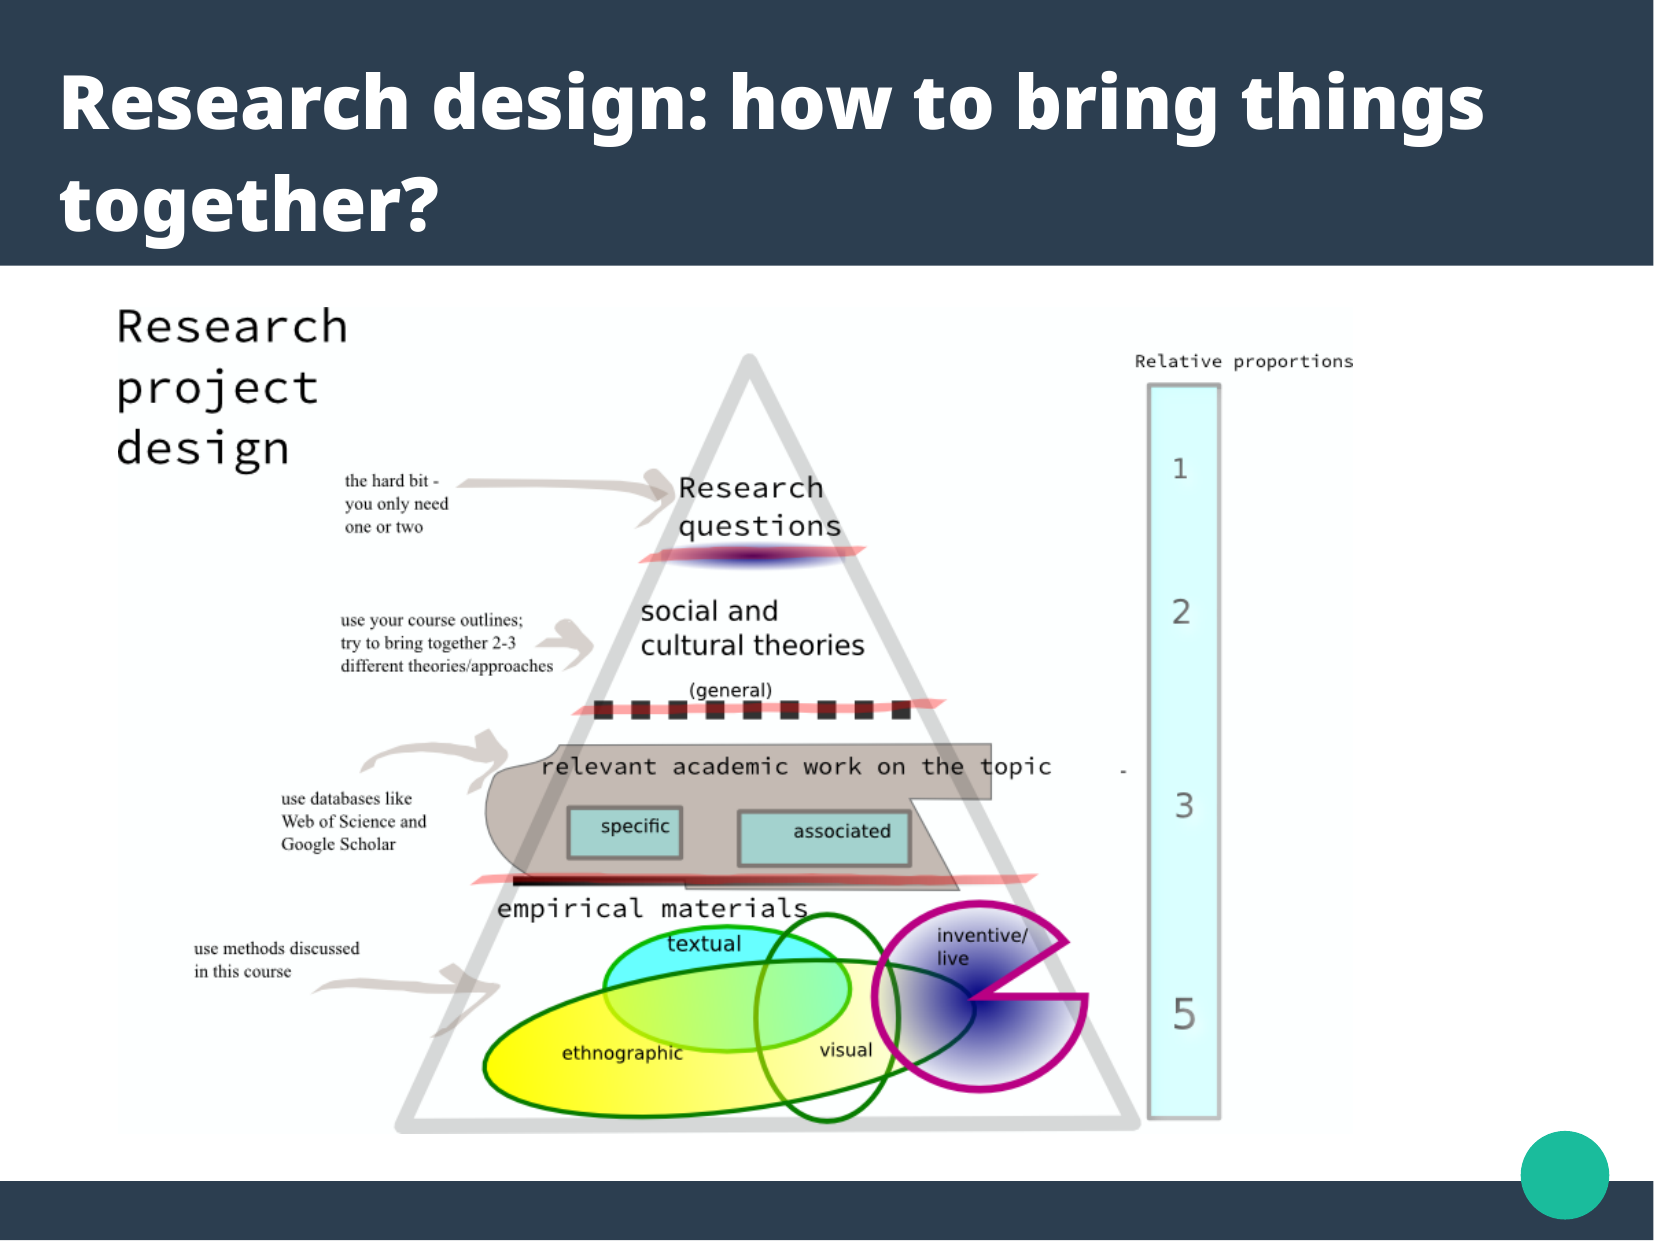

# Research design: how to bring things together?